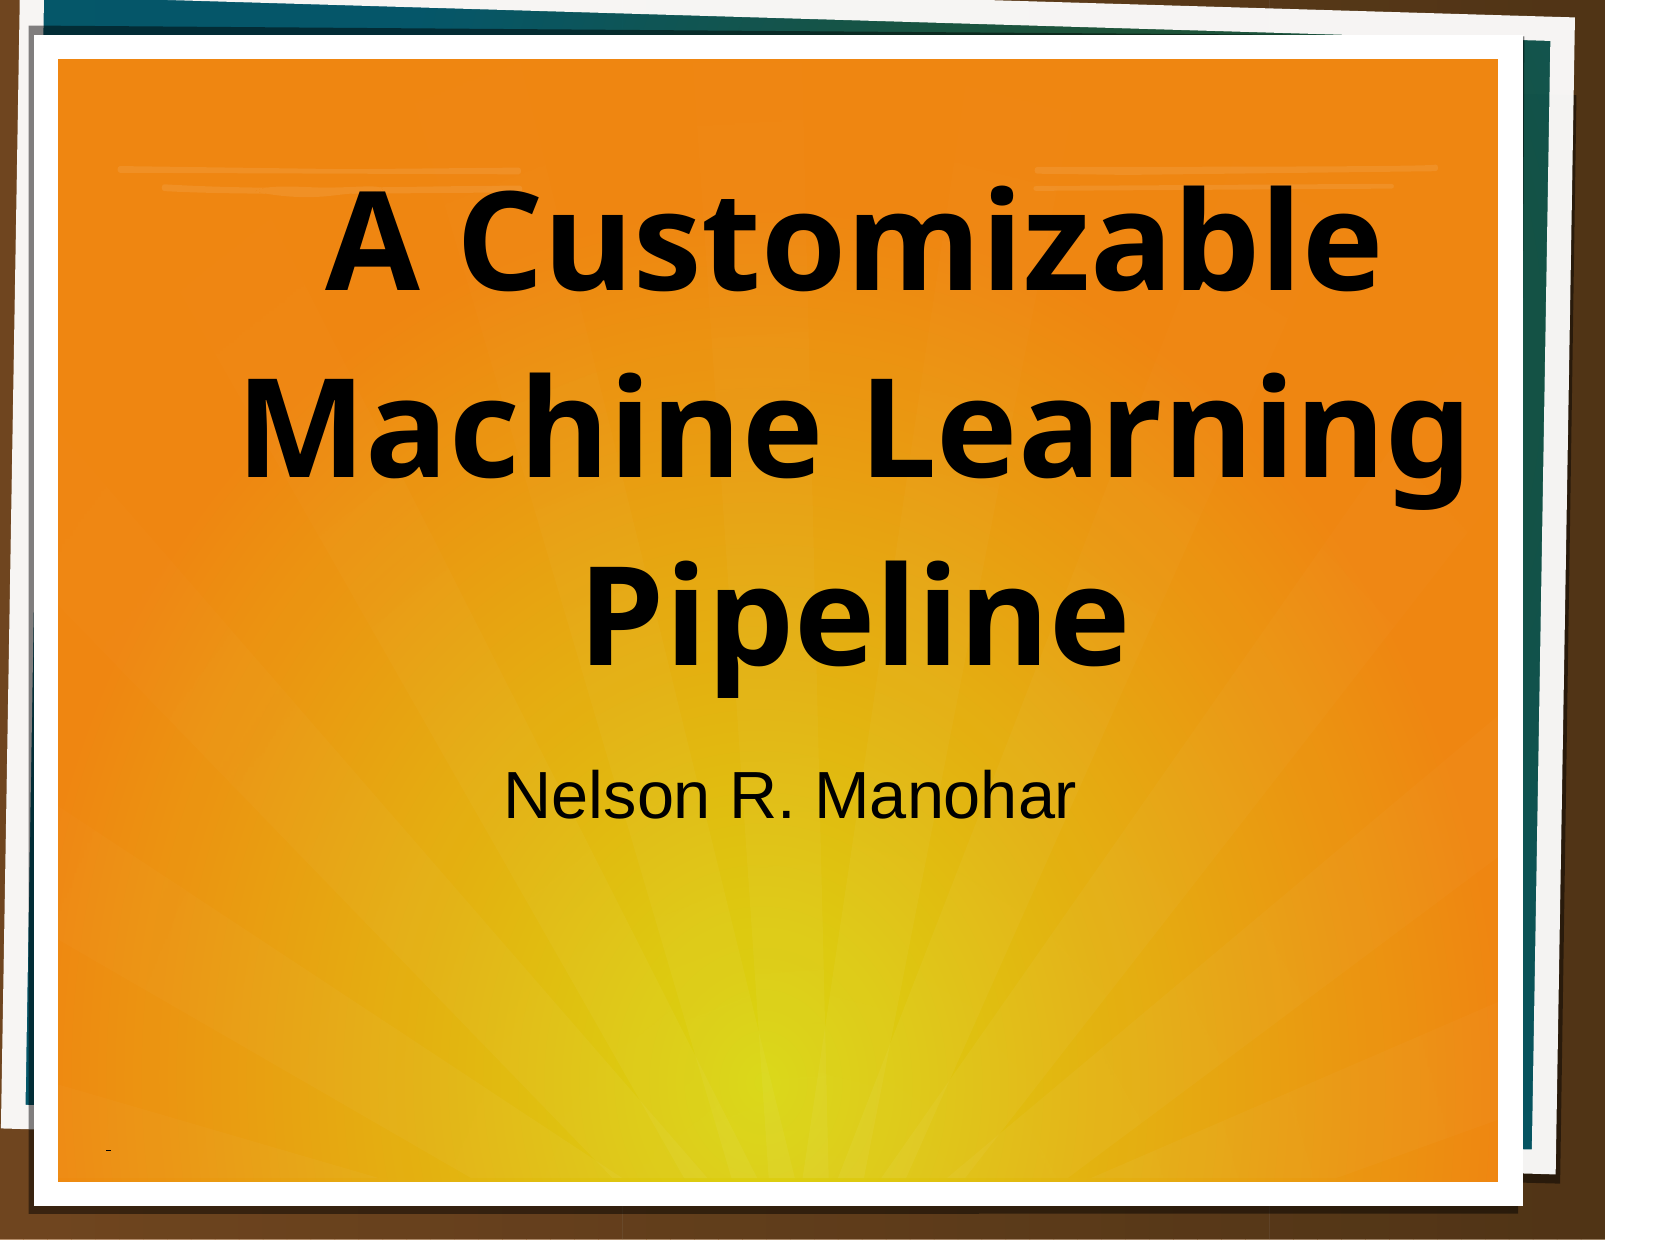

# A Customizable Machine Learning Pipeline
Nelson R. Manohar